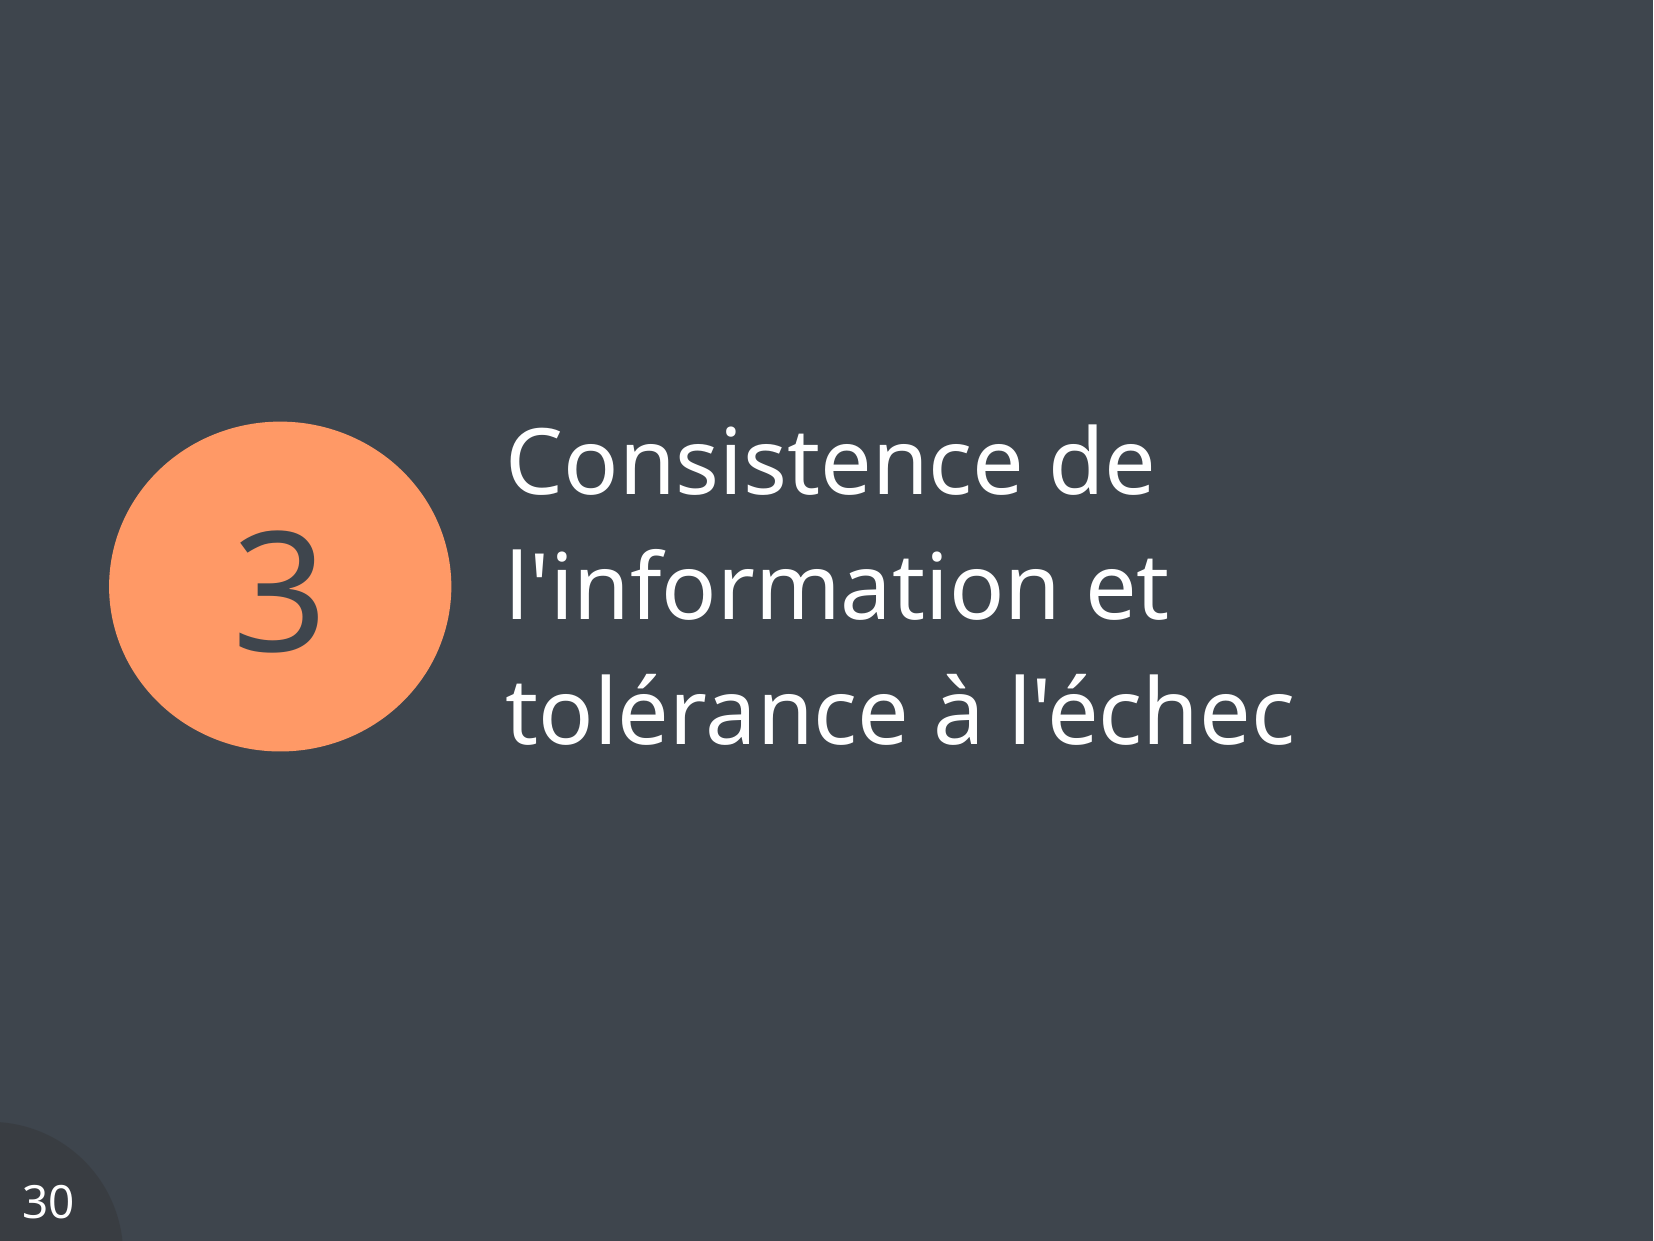

# Consistence de l'information et tolérance à l'échec
3
30